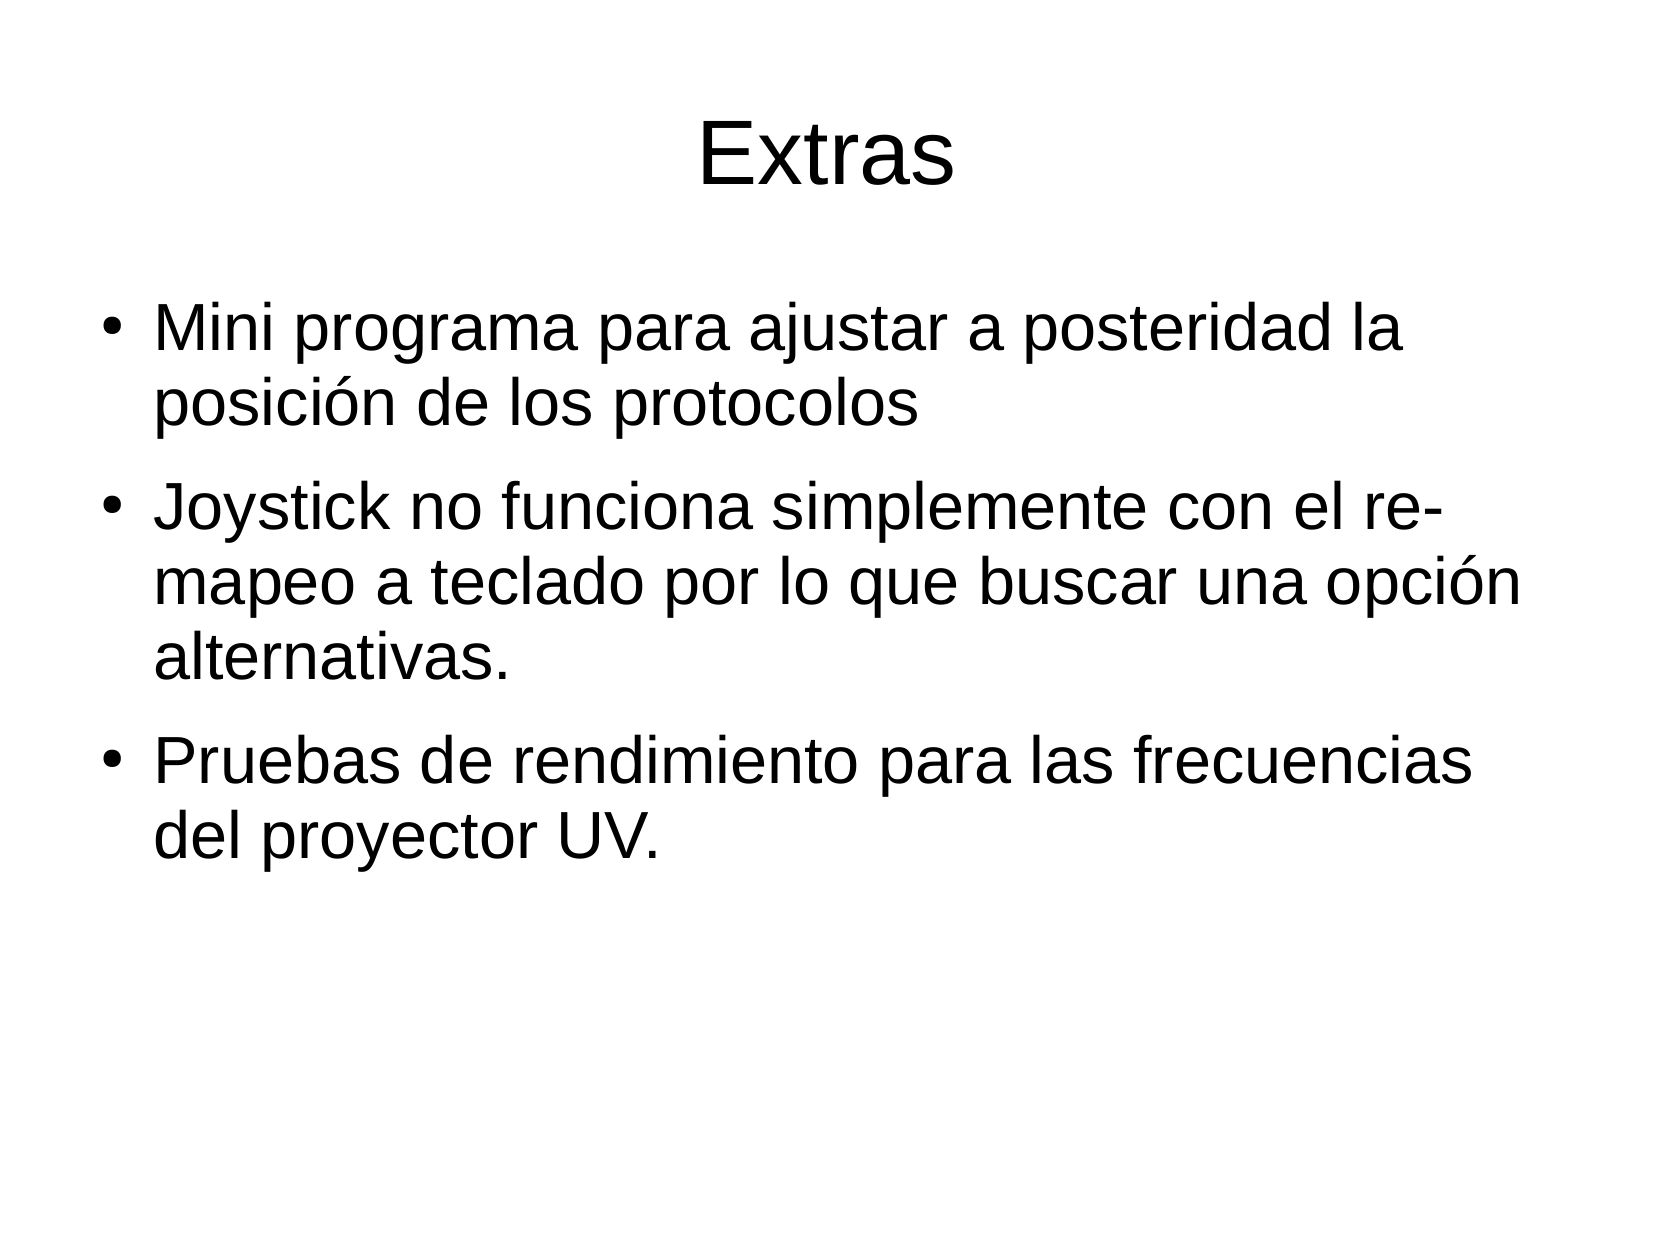

# Extras
Mini programa para ajustar a posteridad la posición de los protocolos
Joystick no funciona simplemente con el re-mapeo a teclado por lo que buscar una opción alternativas.
Pruebas de rendimiento para las frecuencias del proyector UV.